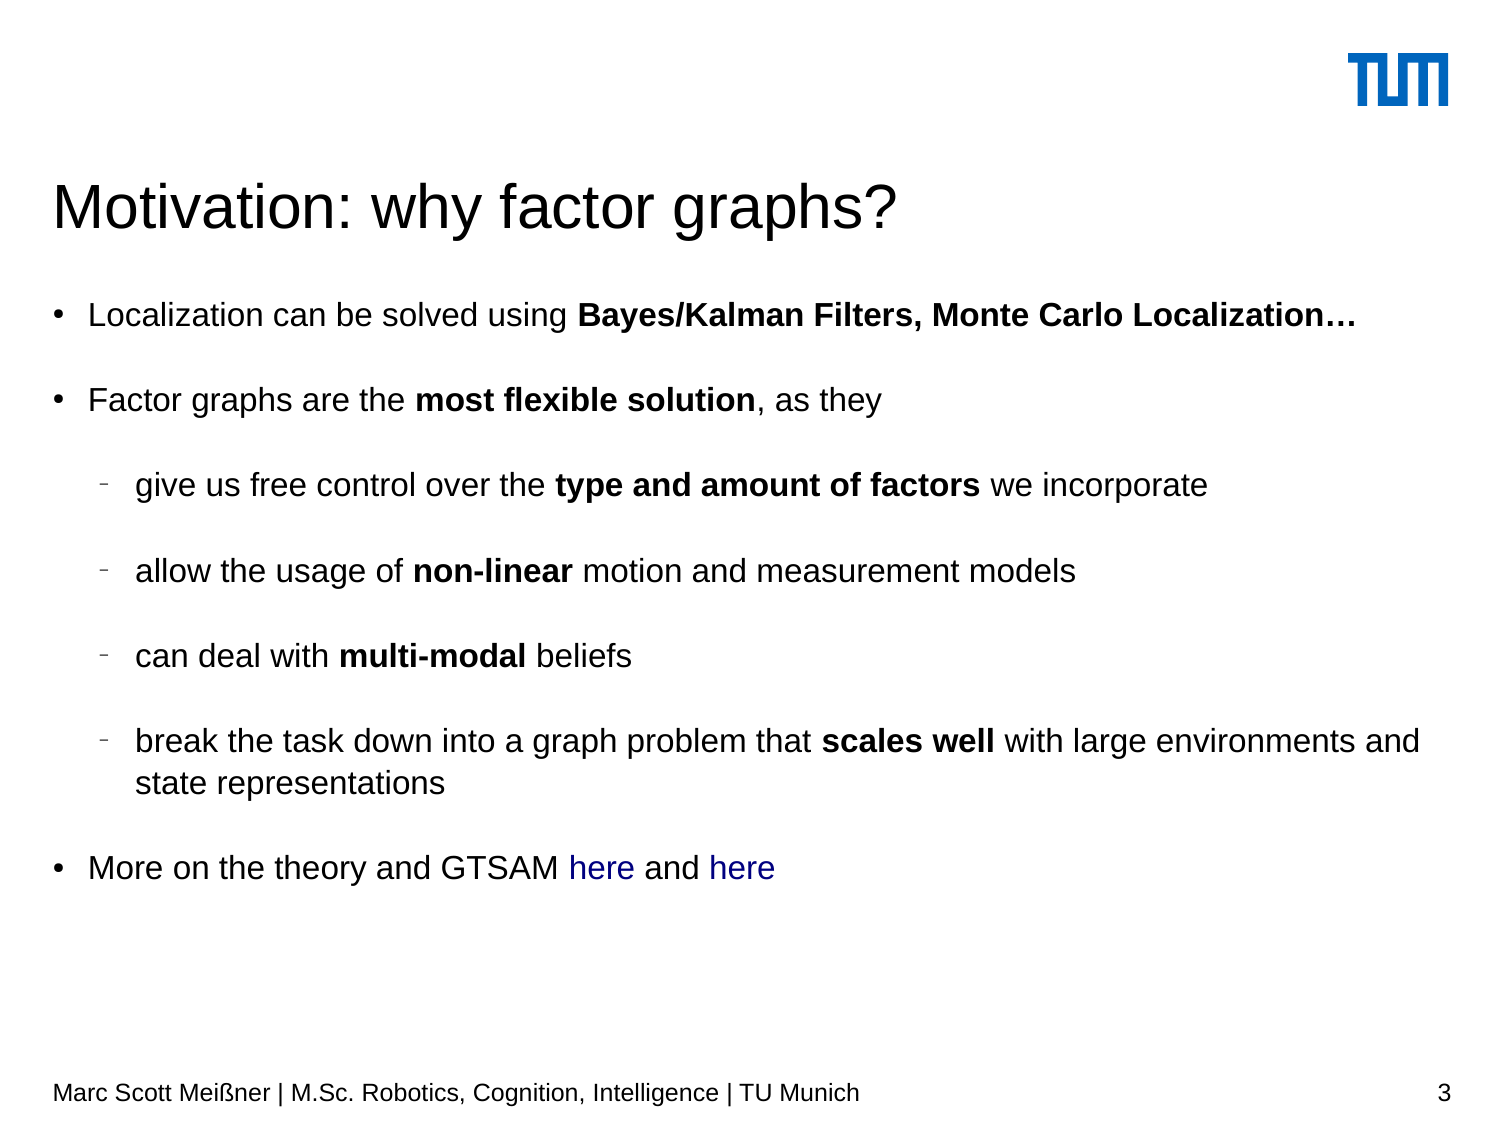

# Motivation: why factor graphs?
Localization can be solved using Bayes/Kalman Filters, Monte Carlo Localization…
Factor graphs are the most flexible solution, as they
give us free control over the type and amount of factors we incorporate
allow the usage of non-linear motion and measurement models
can deal with multi-modal beliefs
break the task down into a graph problem that scales well with large environments and state representations
More on the theory and GTSAM here and here
Marc Scott Meißner | M.Sc. Robotics, Cognition, Intelligence | TU Munich
3